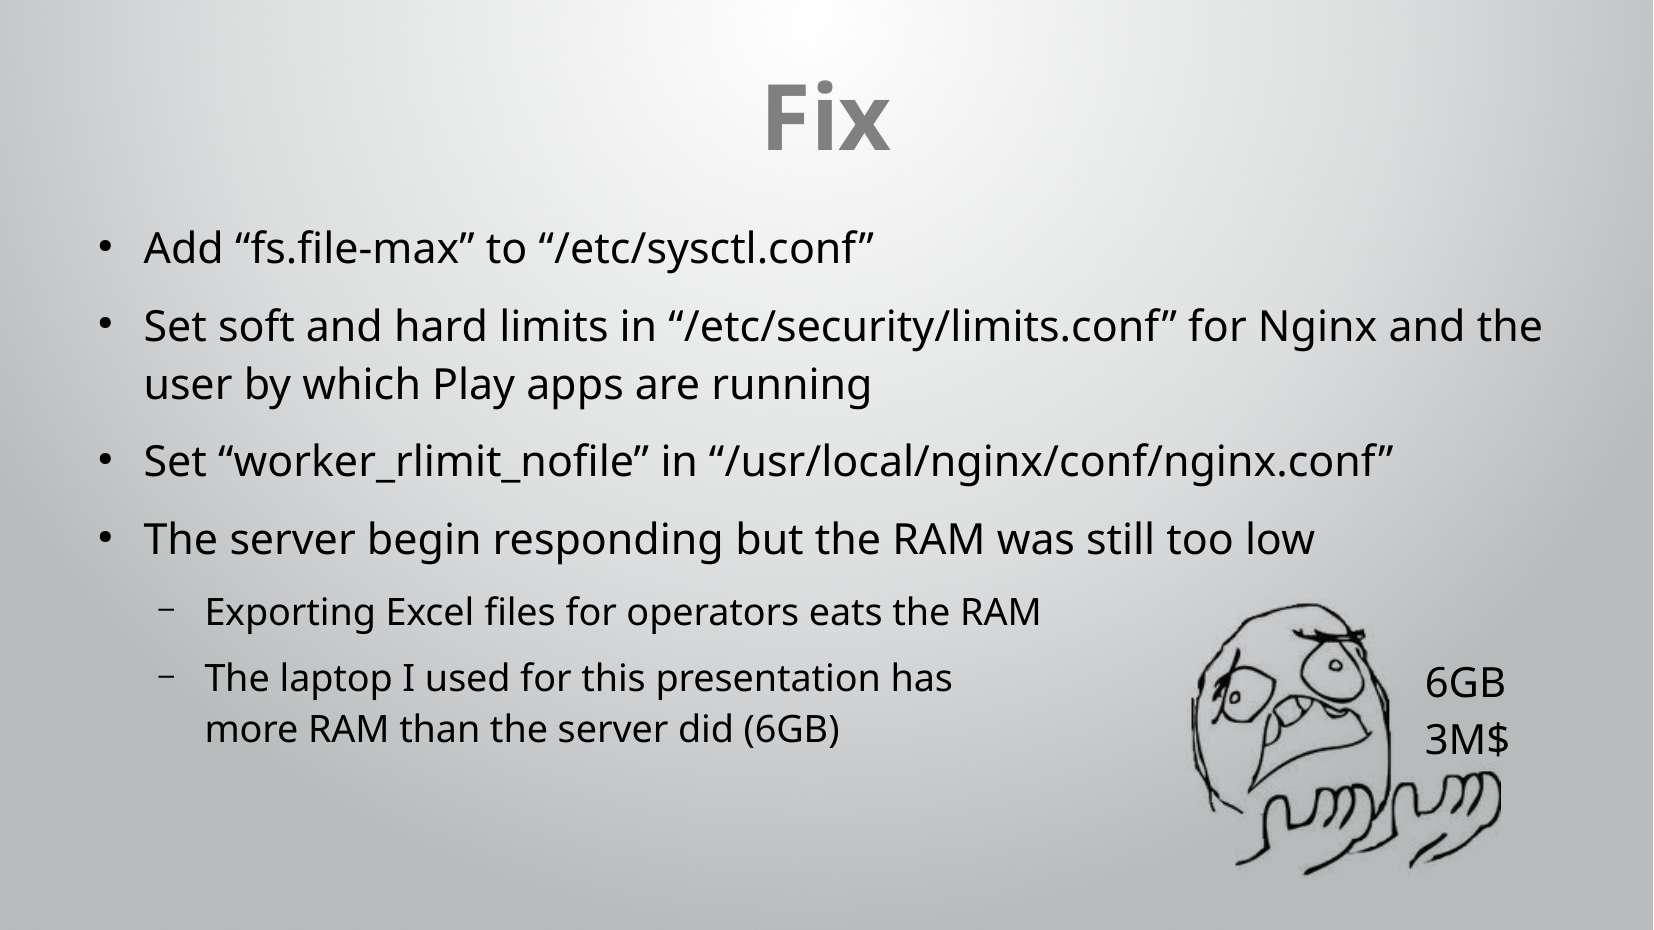

# Fix
Add “fs.file-max” to “/etc/sysctl.conf”
Set soft and hard limits in “/etc/security/limits.conf” for Nginx and the user by which Play apps are running
Set “worker_rlimit_nofile” in “/usr/local/nginx/conf/nginx.conf”
The server begin responding but the RAM was still too low
Exporting Excel files for operators eats the RAM
The laptop I used for this presentation has
more RAM than the server did (6GB)
6GB
3M$